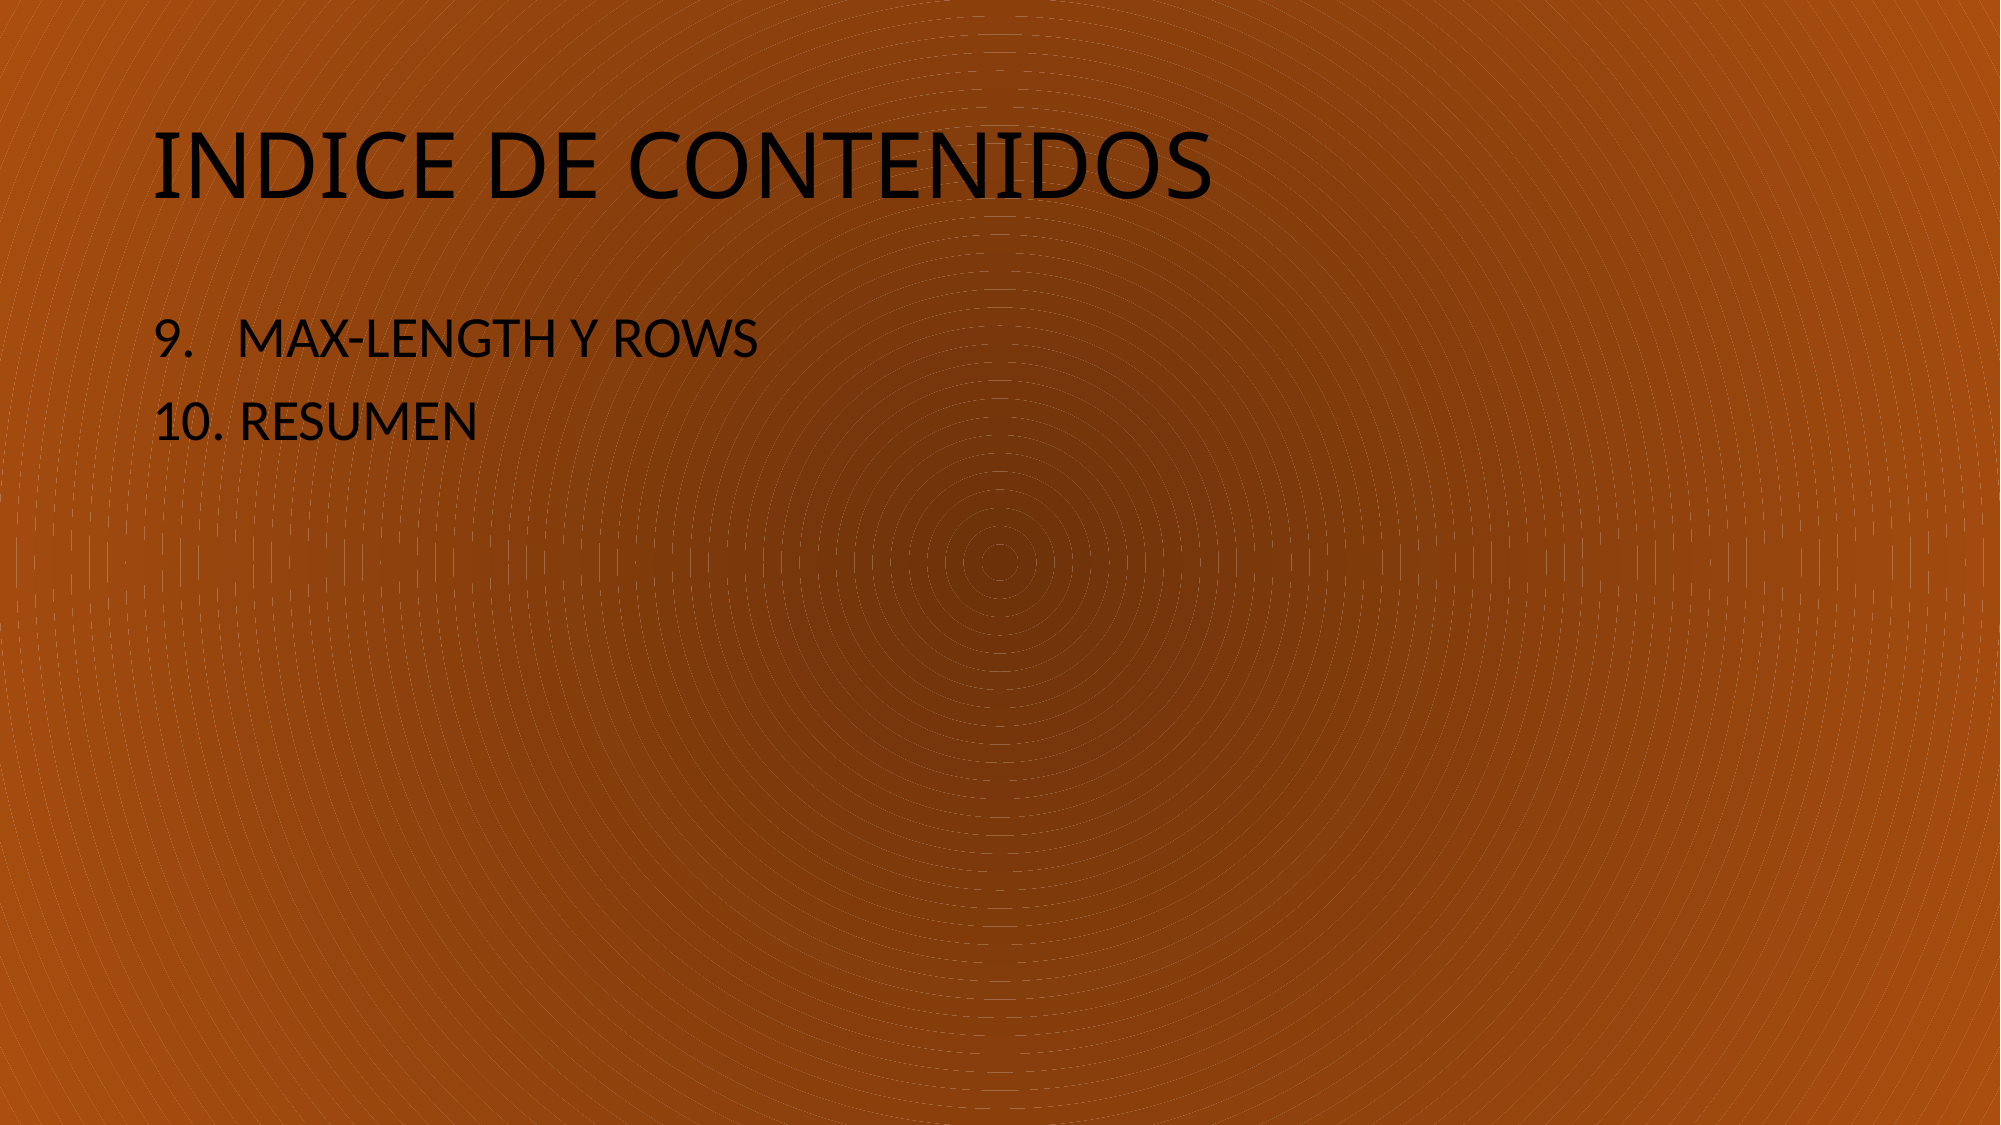

# INDICE DE CONTENIDOS
9. MAX-LENGTH Y ROWS
10. RESUMEN